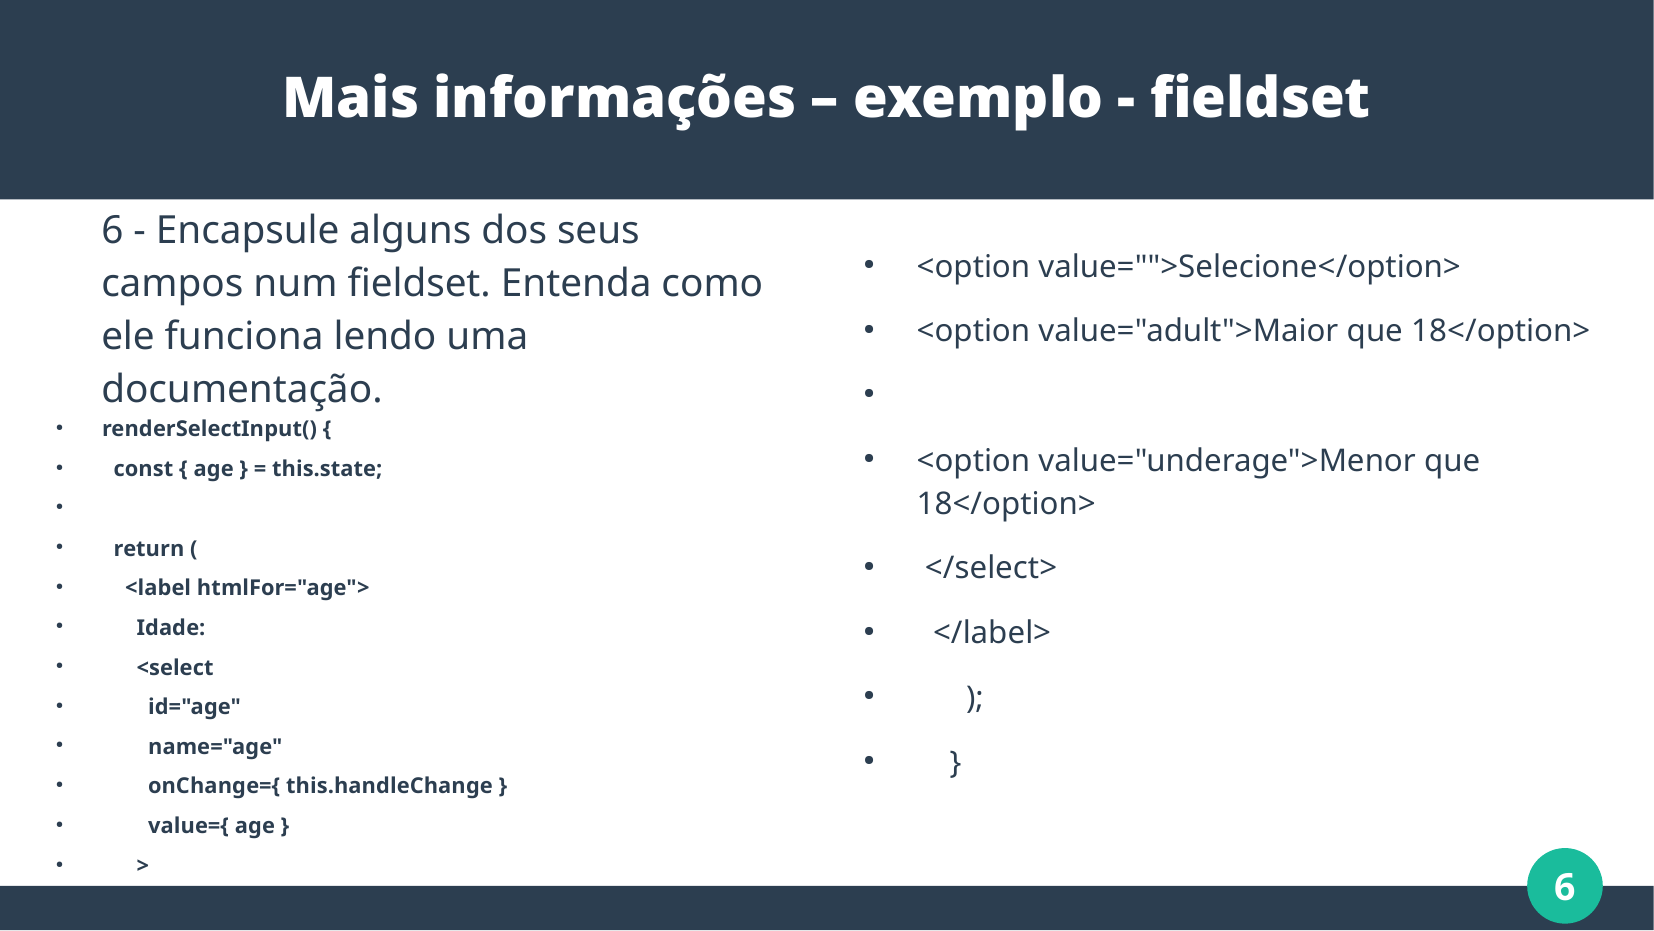

# Mais informações – exemplo - fieldset
6 - Encapsule alguns dos seus campos num fieldset. Entenda como ele funciona lendo uma documentação.
<option value="">Selecione</option>
<option value="adult">Maior que 18</option>
<option value="underage">Menor que 18</option>
 </select>
 </label>
 );
 }
 renderSelectInput() {
 const { age } = this.state;
 return (
 <label htmlFor="age">
 Idade:
 <select
 id="age"
 name="age"
 onChange={ this.handleChange }
 value={ age }
 >